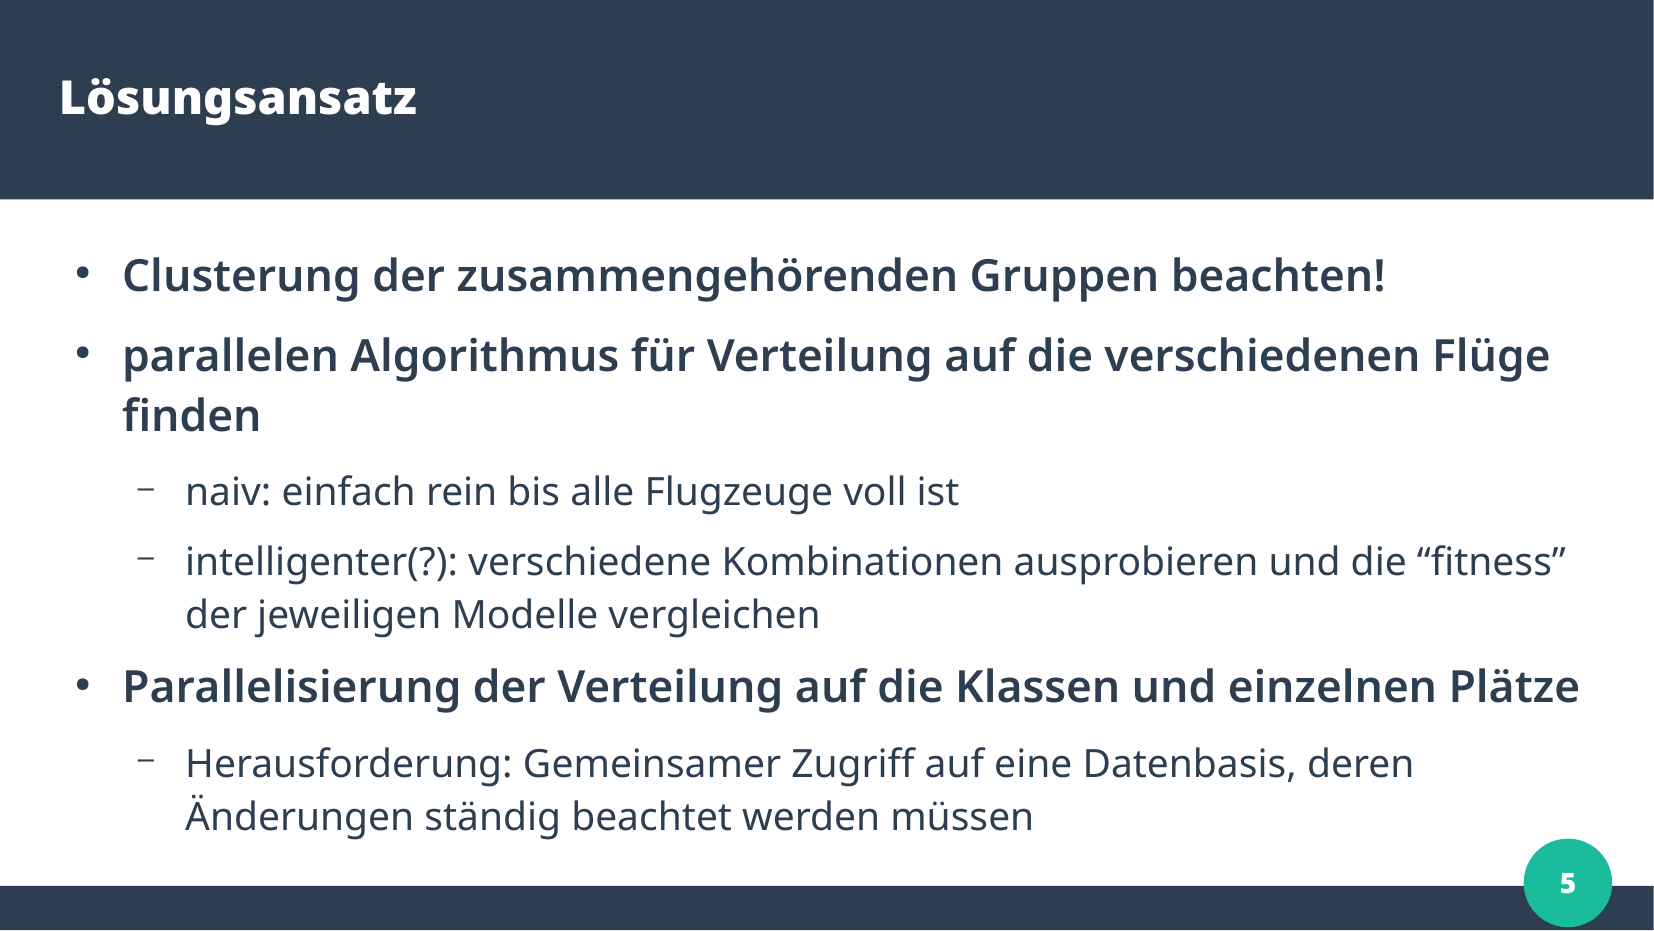

# Lösungsansatz
Clusterung der zusammengehörenden Gruppen beachten!
parallelen Algorithmus für Verteilung auf die verschiedenen Flüge finden
naiv: einfach rein bis alle Flugzeuge voll ist
intelligenter(?): verschiedene Kombinationen ausprobieren und die “fitness” der jeweiligen Modelle vergleichen
Parallelisierung der Verteilung auf die Klassen und einzelnen Plätze
Herausforderung: Gemeinsamer Zugriff auf eine Datenbasis, deren Änderungen ständig beachtet werden müssen